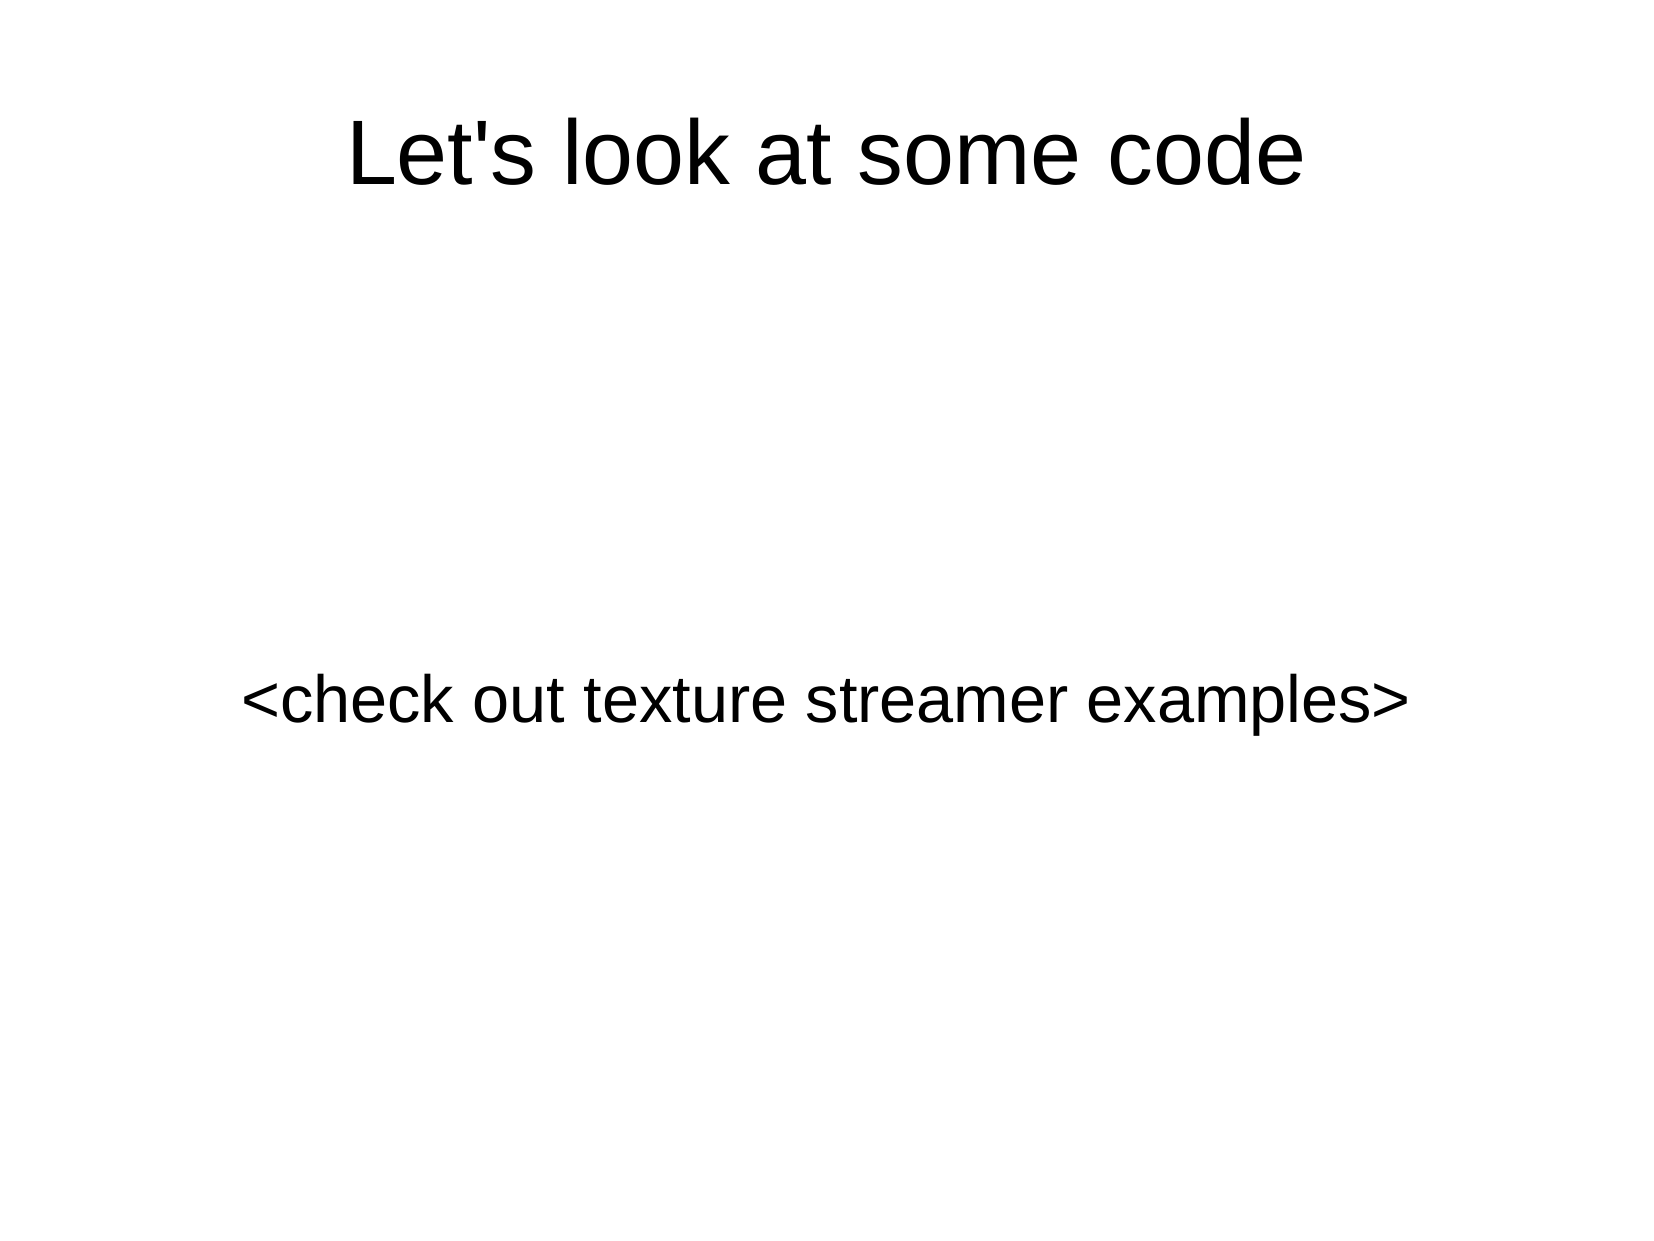

# Let's look at some code
<check out texture streamer examples>